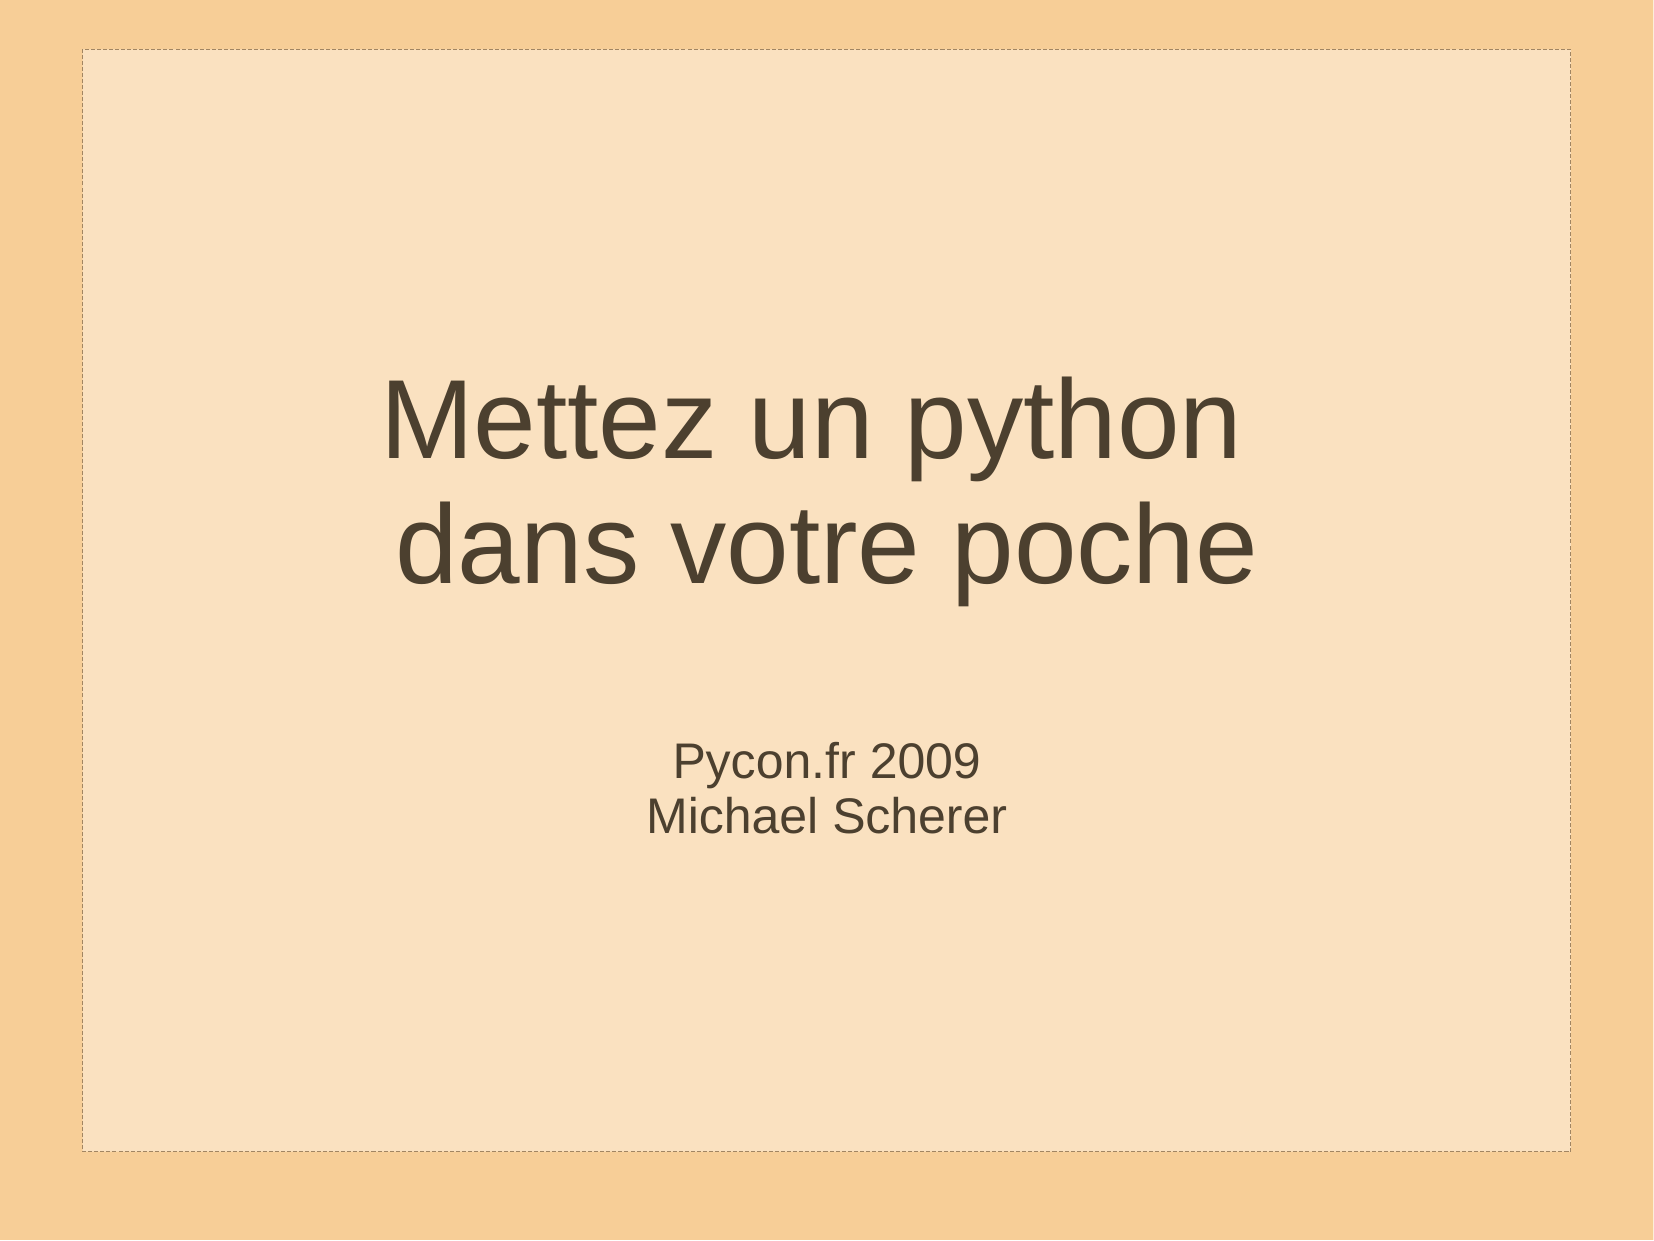

# Mettez un python dans votre poche Pycon.fr 2009 Michael Scherer